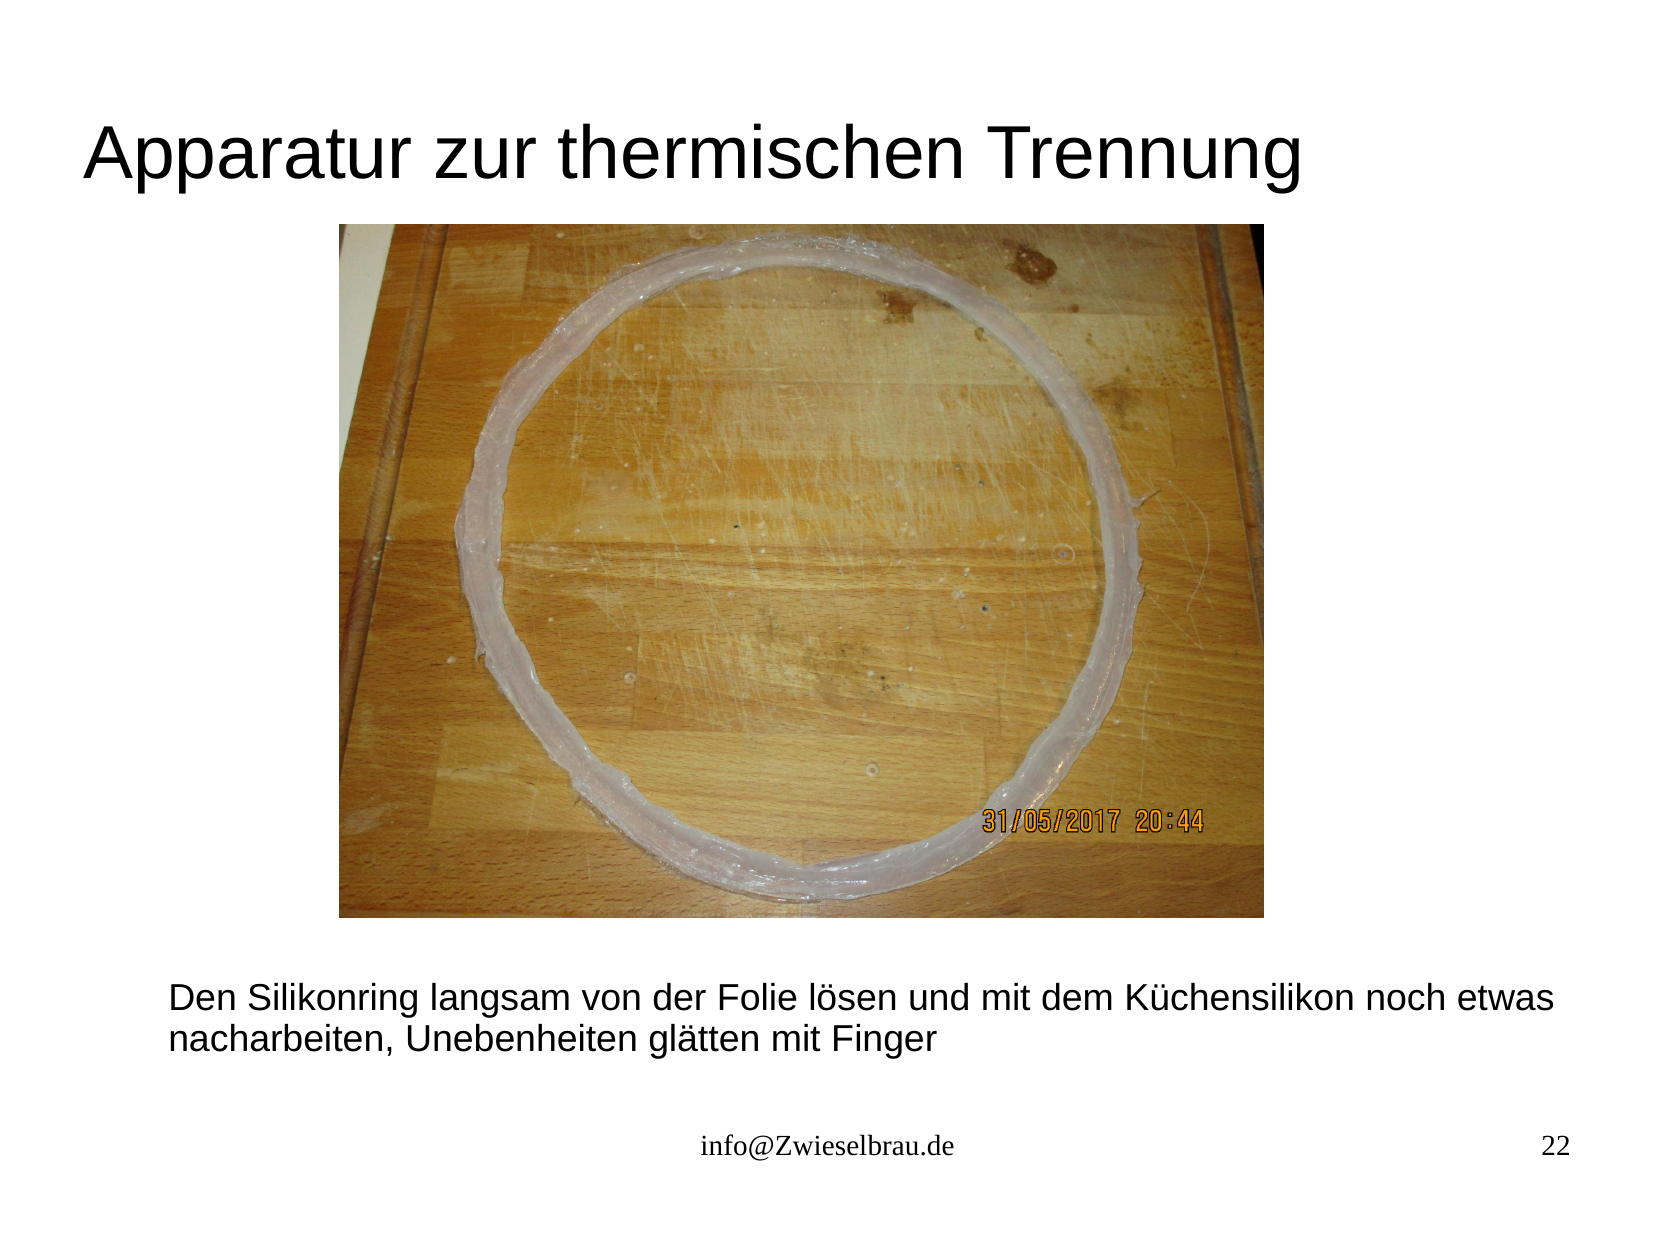

# Apparatur zur thermischen Trennung
Den Silikonring langsam von der Folie lösen und mit dem Küchensilikon noch etwas
nacharbeiten, Unebenheiten glätten mit Finger
info@Zwieselbrau.de
22